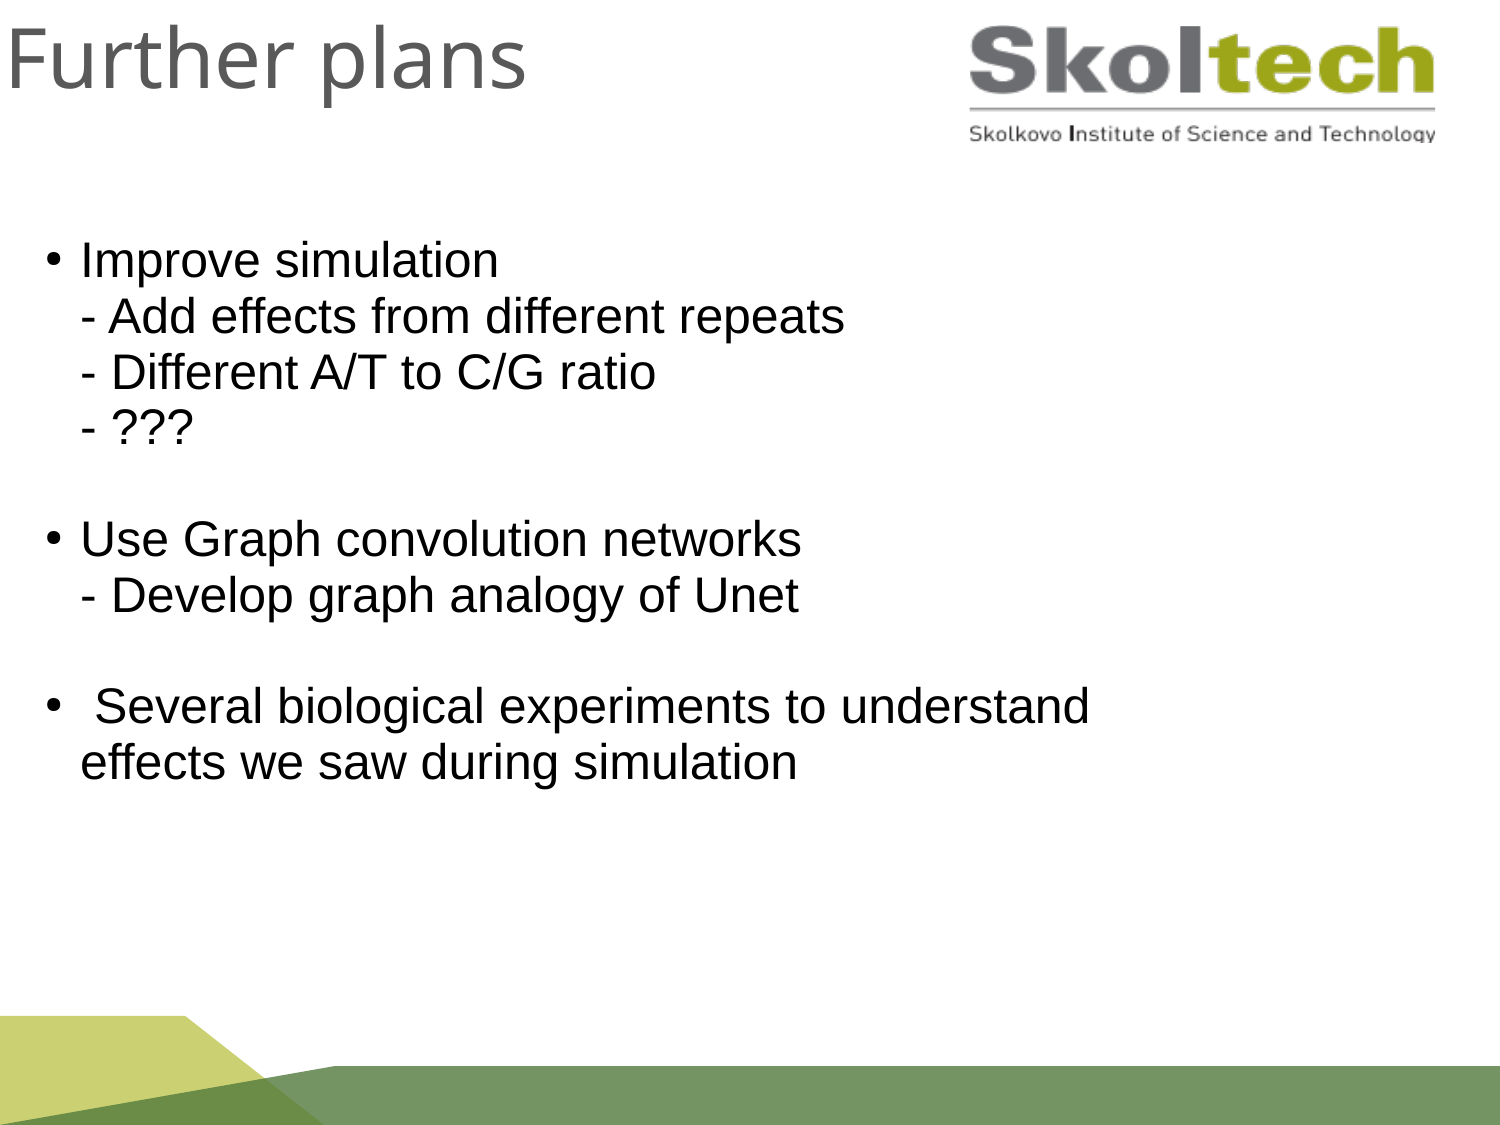

# Further plans
Improve simulation
- Add effects from different repeats
- Different A/T to C/G ratio
- ???
Use Graph convolution networks
- Develop graph analogy of Unet
 Several biological experiments to understand effects we saw during simulation